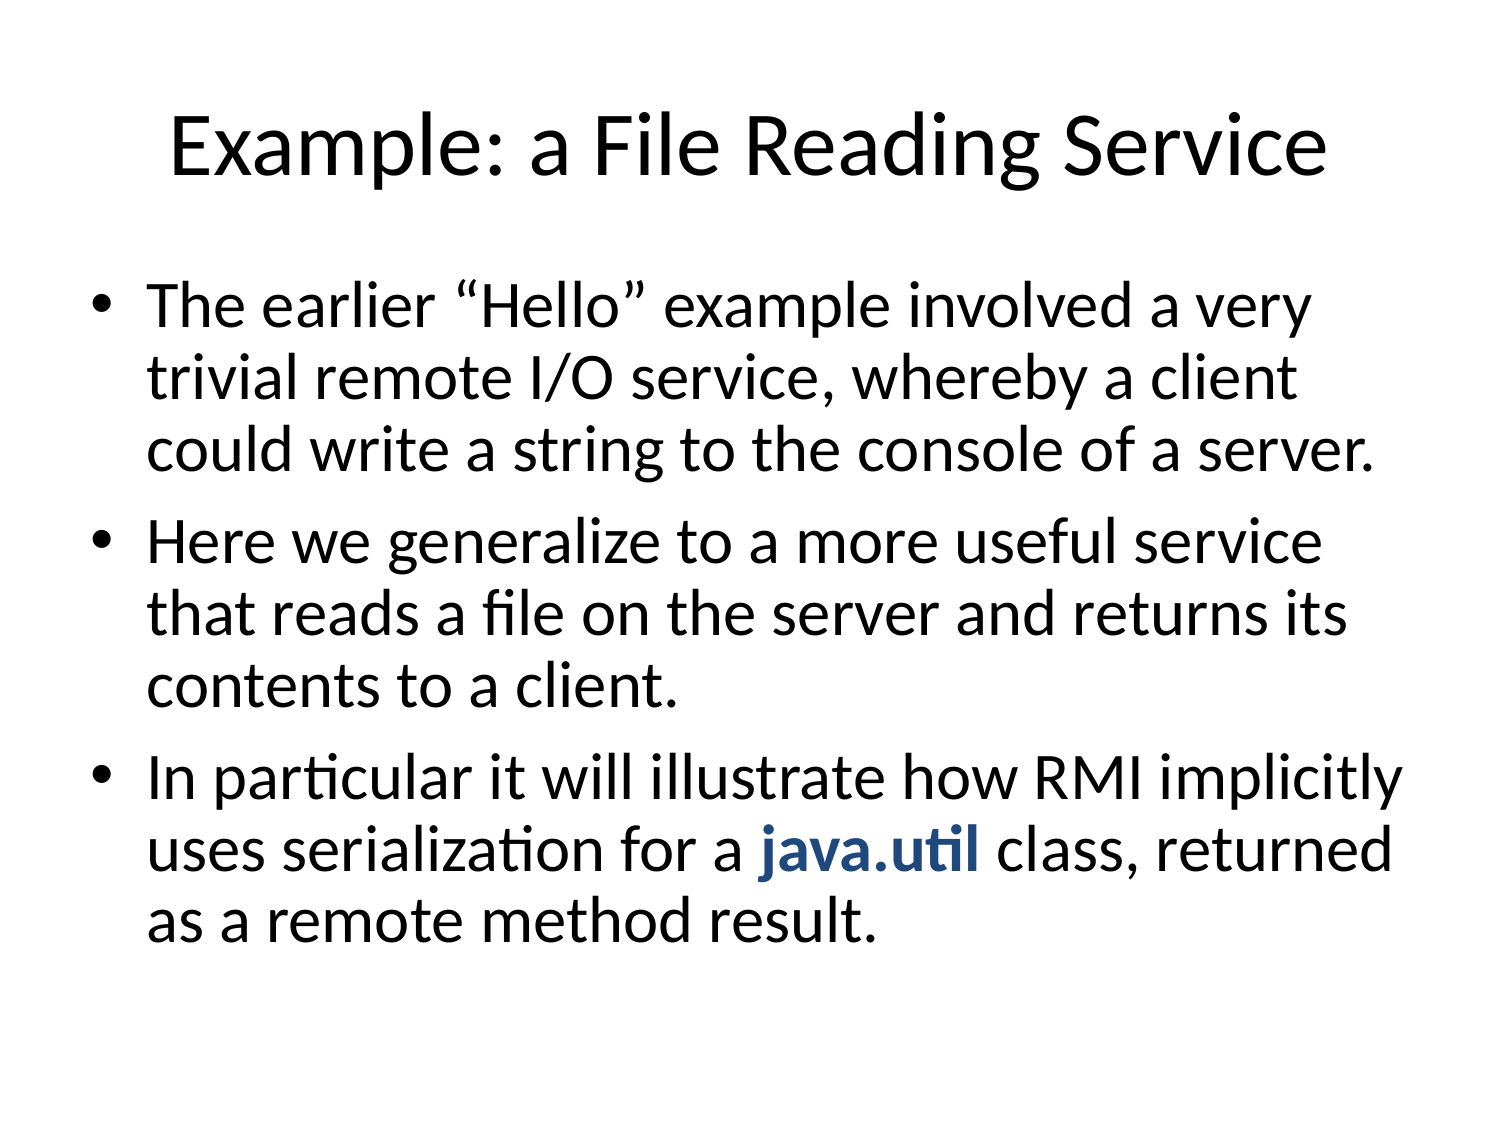

# Example: a File Reading Service
The earlier “Hello” example involved a very trivial remote I/O service, whereby a client could write a string to the console of a server.
Here we generalize to a more useful service that reads a file on the server and returns its contents to a client.
In particular it will illustrate how RMI implicitly uses serialization for a java.util class, returned as a remote method result.